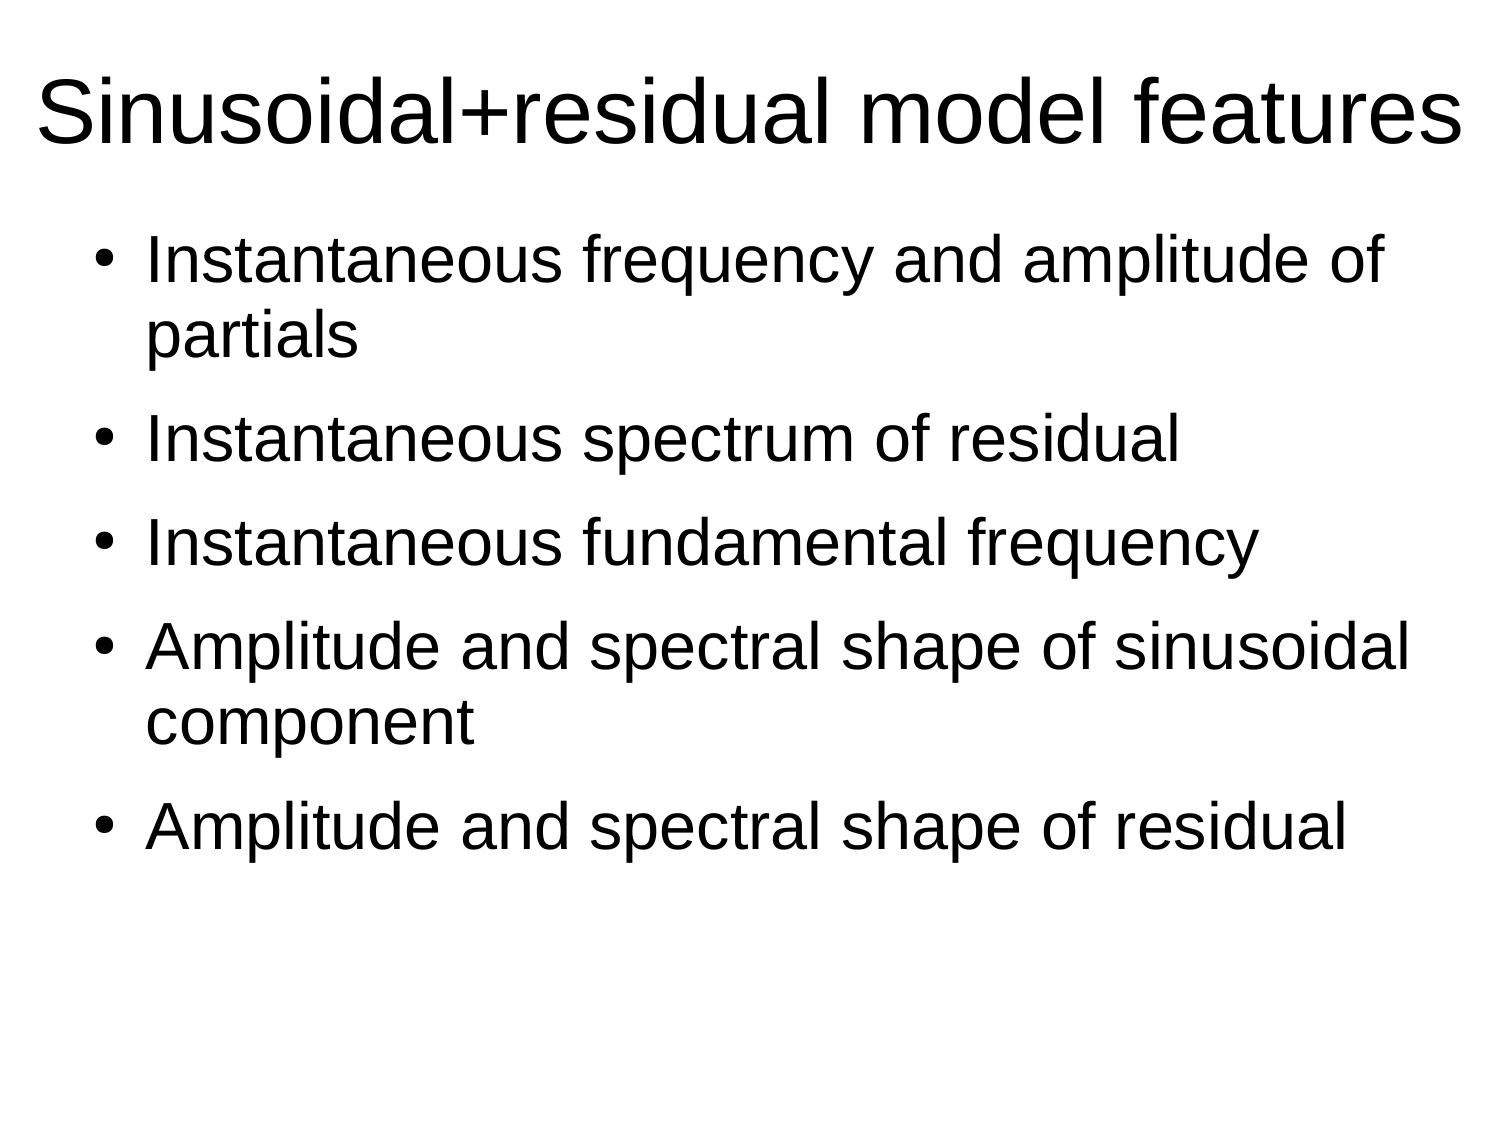

Sinusoidal+residual model features
# Instantaneous frequency and amplitude of partials
Instantaneous spectrum of residual
Instantaneous fundamental frequency
Amplitude and spectral shape of sinusoidal component
Amplitude and spectral shape of residual